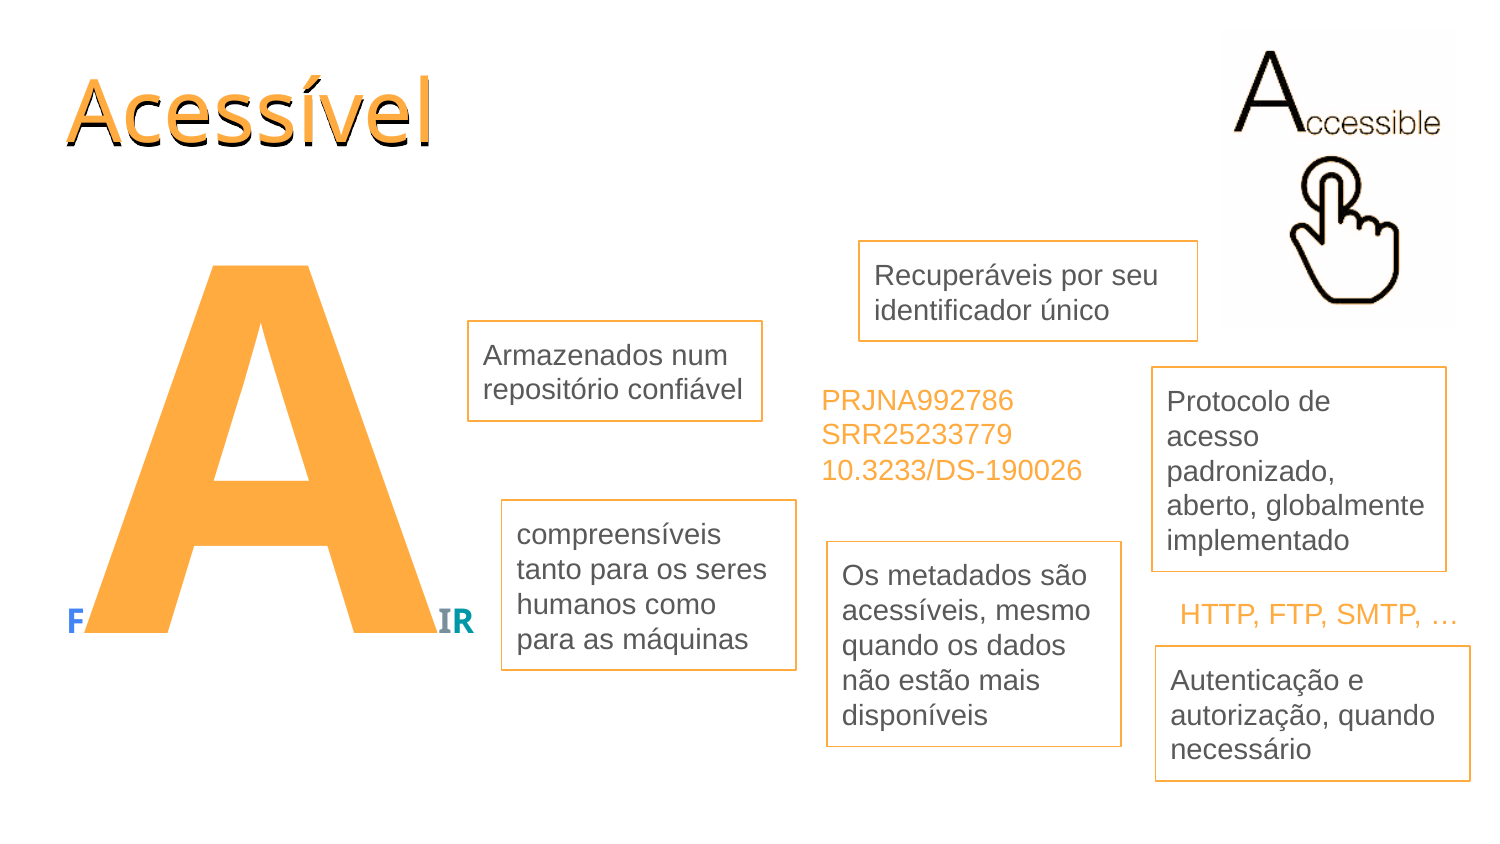

Acessível
# FAIR
Recuperáveis por seu identificador único
Armazenados num repositório confiável
PRJNA992786 SRR25233779
10.3233/DS-190026
Protocolo de acesso padronizado, aberto, globalmente implementado
compreensíveis tanto para os seres humanos como para as máquinas
Os metadados são acessíveis, mesmo quando os dados não estão mais disponíveis
HTTP, FTP, SMTP, …
Autenticação e autorização, quando necessário